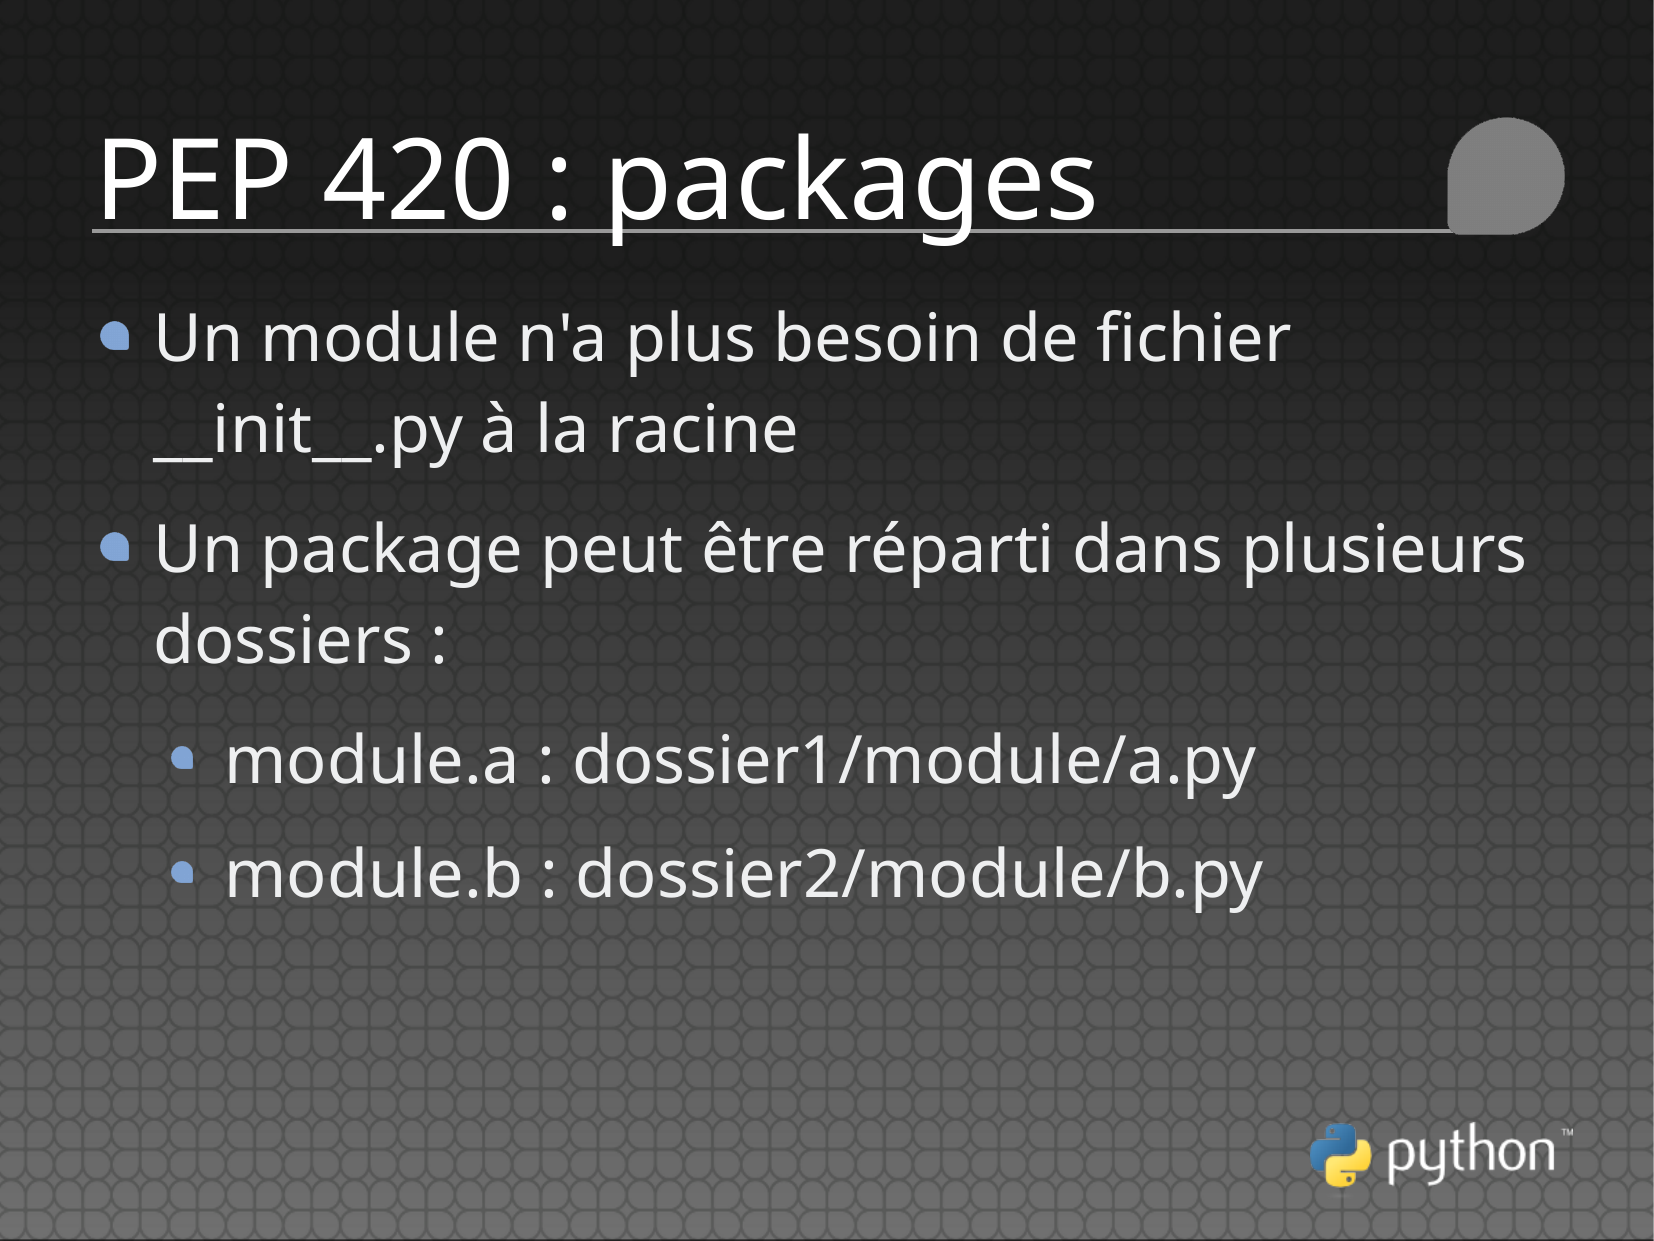

PEP 420 : packages
# Un module n'a plus besoin de fichier __init__.py à la racine
Un package peut être réparti dans plusieurs dossiers :
module.a : dossier1/module/a.py
module.b : dossier2/module/b.py